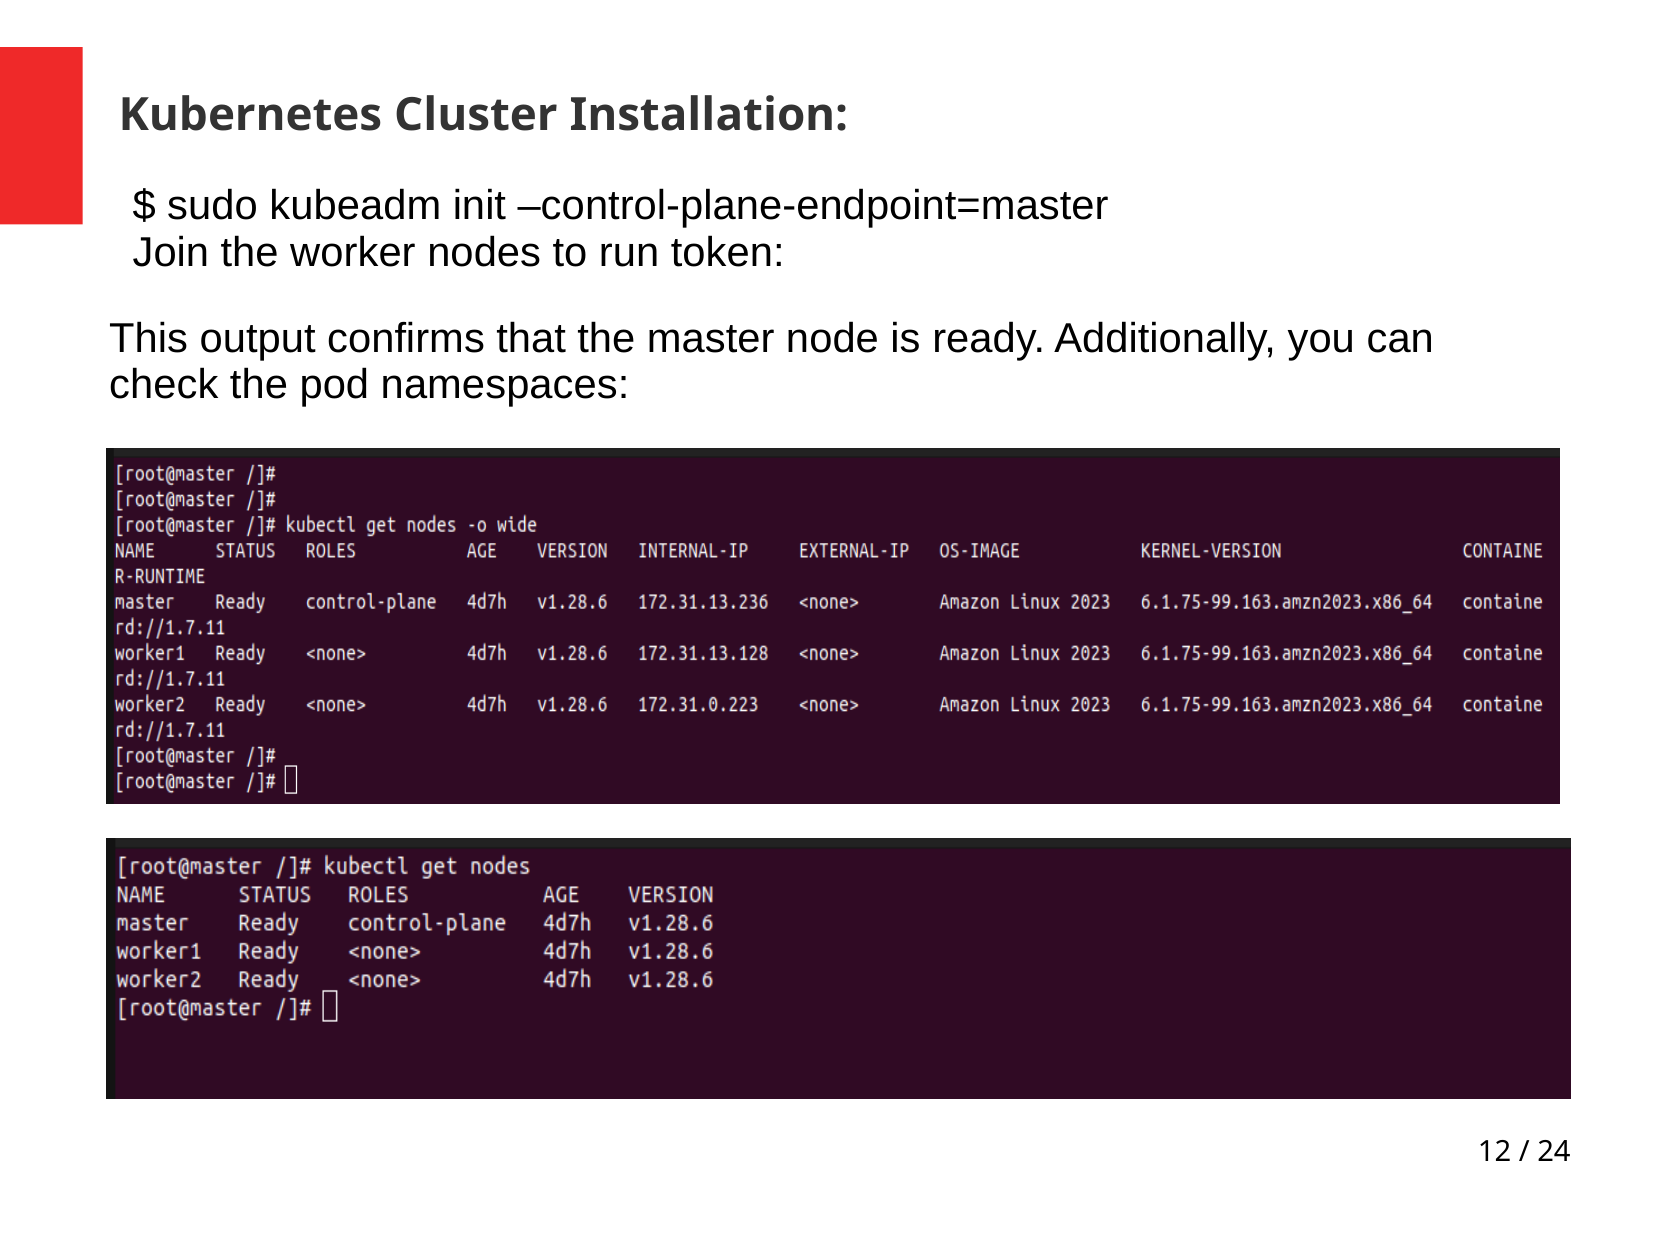

# Kubernetes Cluster Installation:
 $ sudo kubeadm init –control-plane-endpoint=master
 Join the worker nodes to run token:
This output confirms that the master node is ready. Additionally, you can
check the pod namespaces:
12